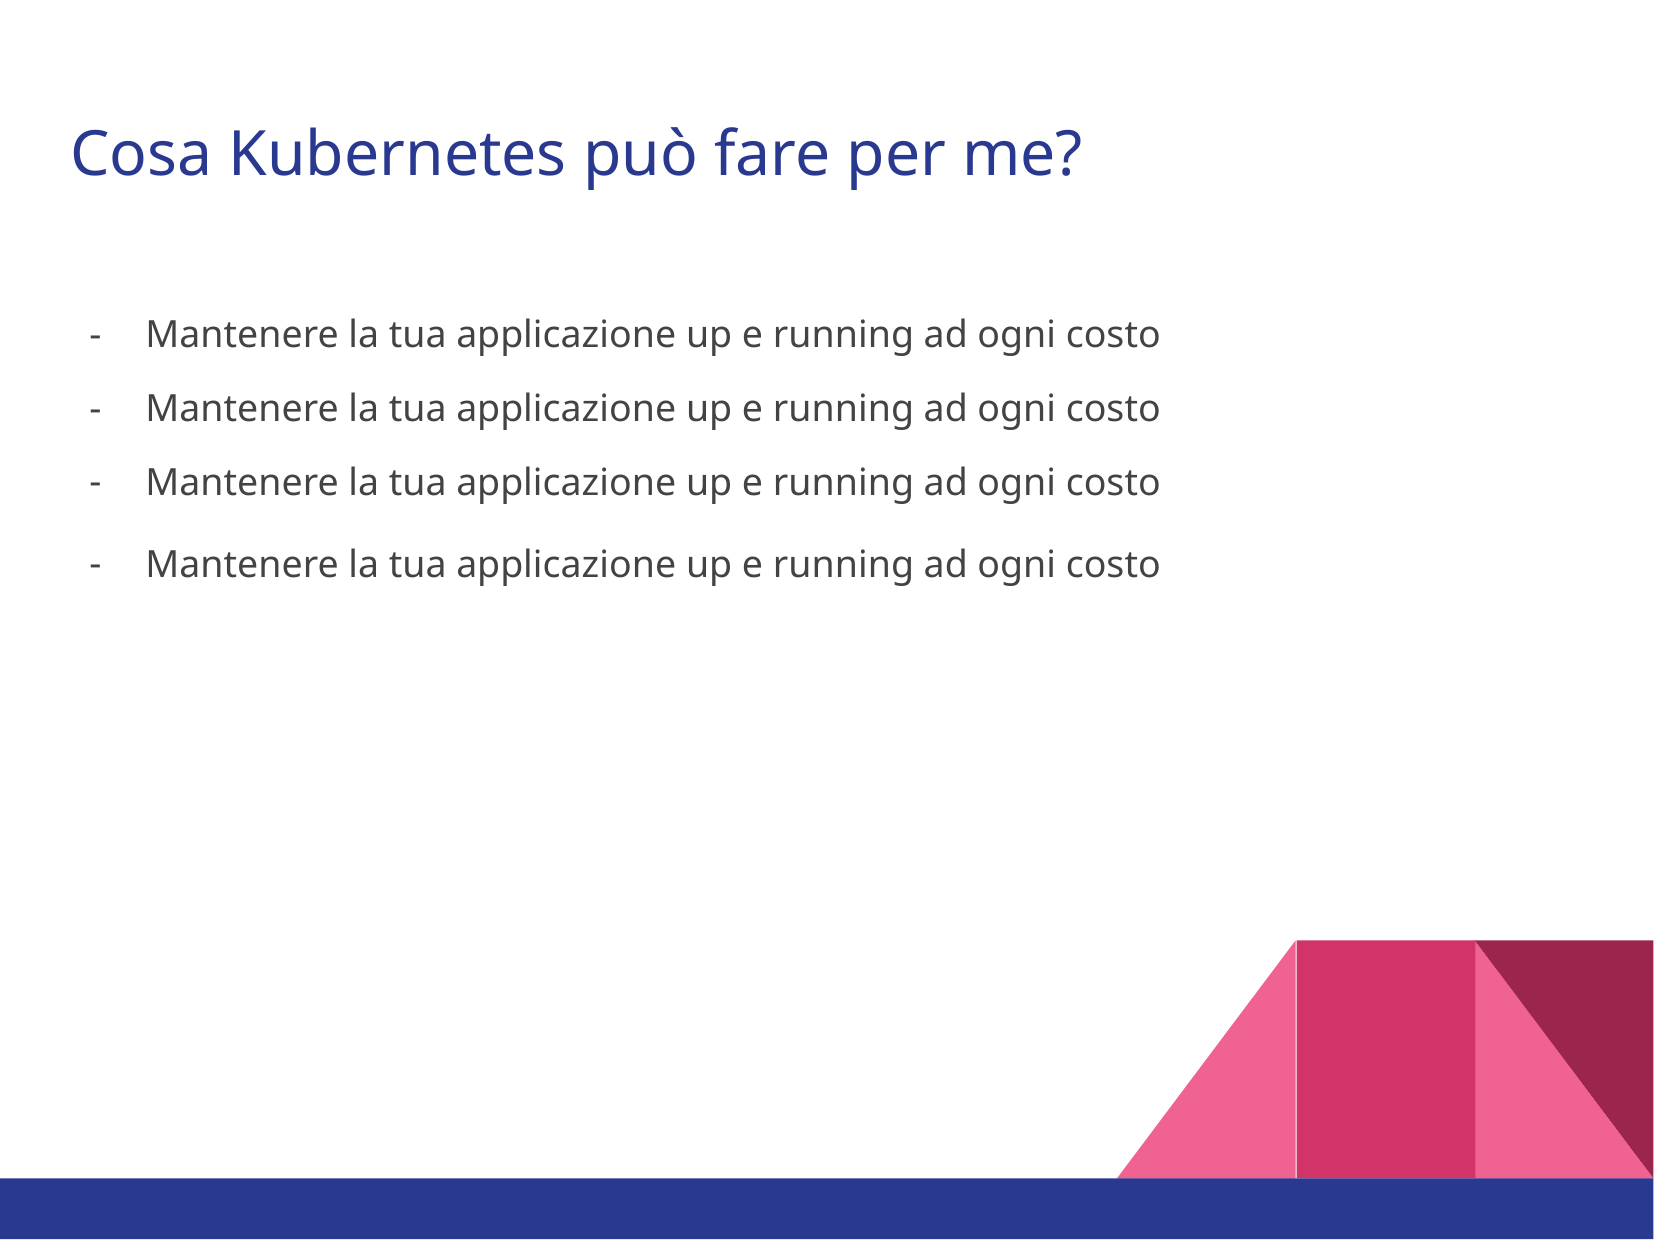

# Cosa Kubernetes può fare per me?
Mantenere la tua applicazione up e running ad ogni costo
Mantenere la tua applicazione up e running ad ogni costo
Mantenere la tua applicazione up e running ad ogni costo
Mantenere la tua applicazione up e running ad ogni costo